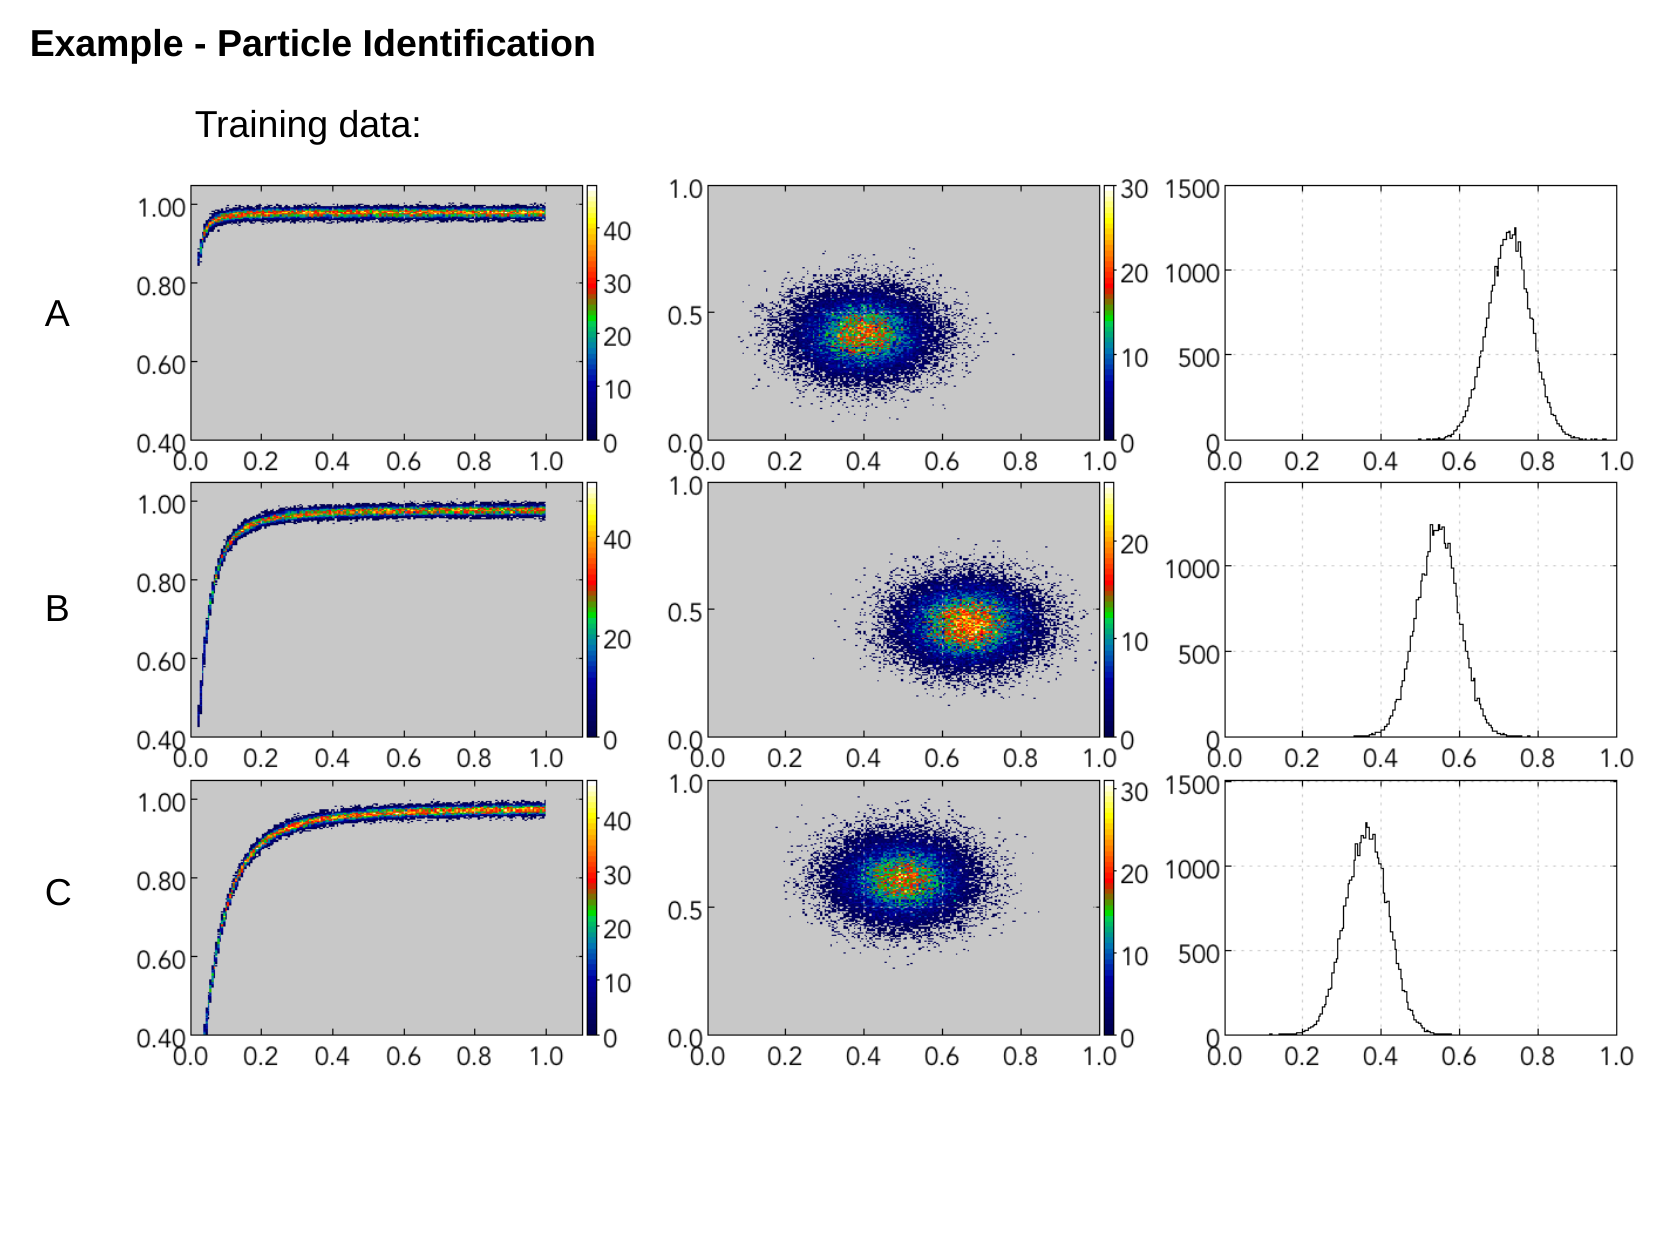

Example - Particle Identification
Training data:
A
B
C